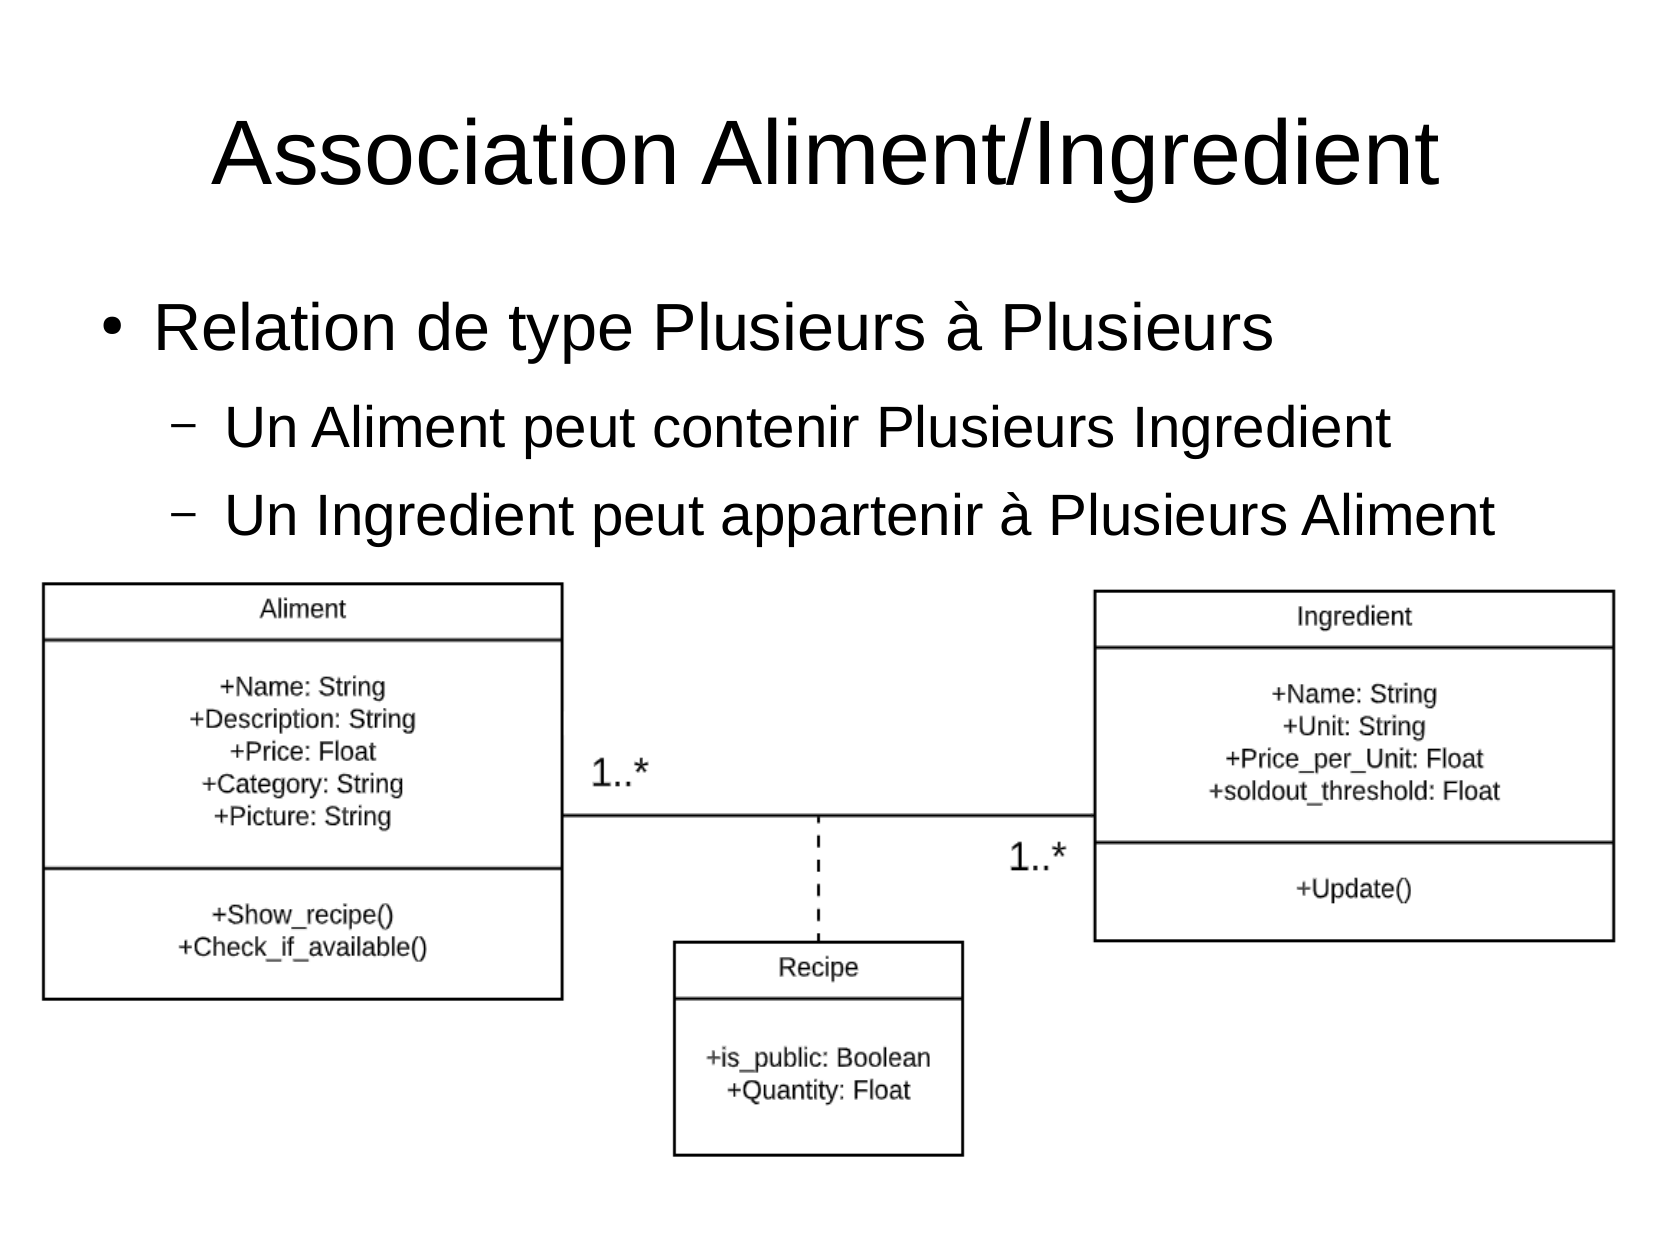

# Association Aliment/Ingredient
Relation de type Plusieurs à Plusieurs
Un Aliment peut contenir Plusieurs Ingredient
Un Ingredient peut appartenir à Plusieurs Aliment